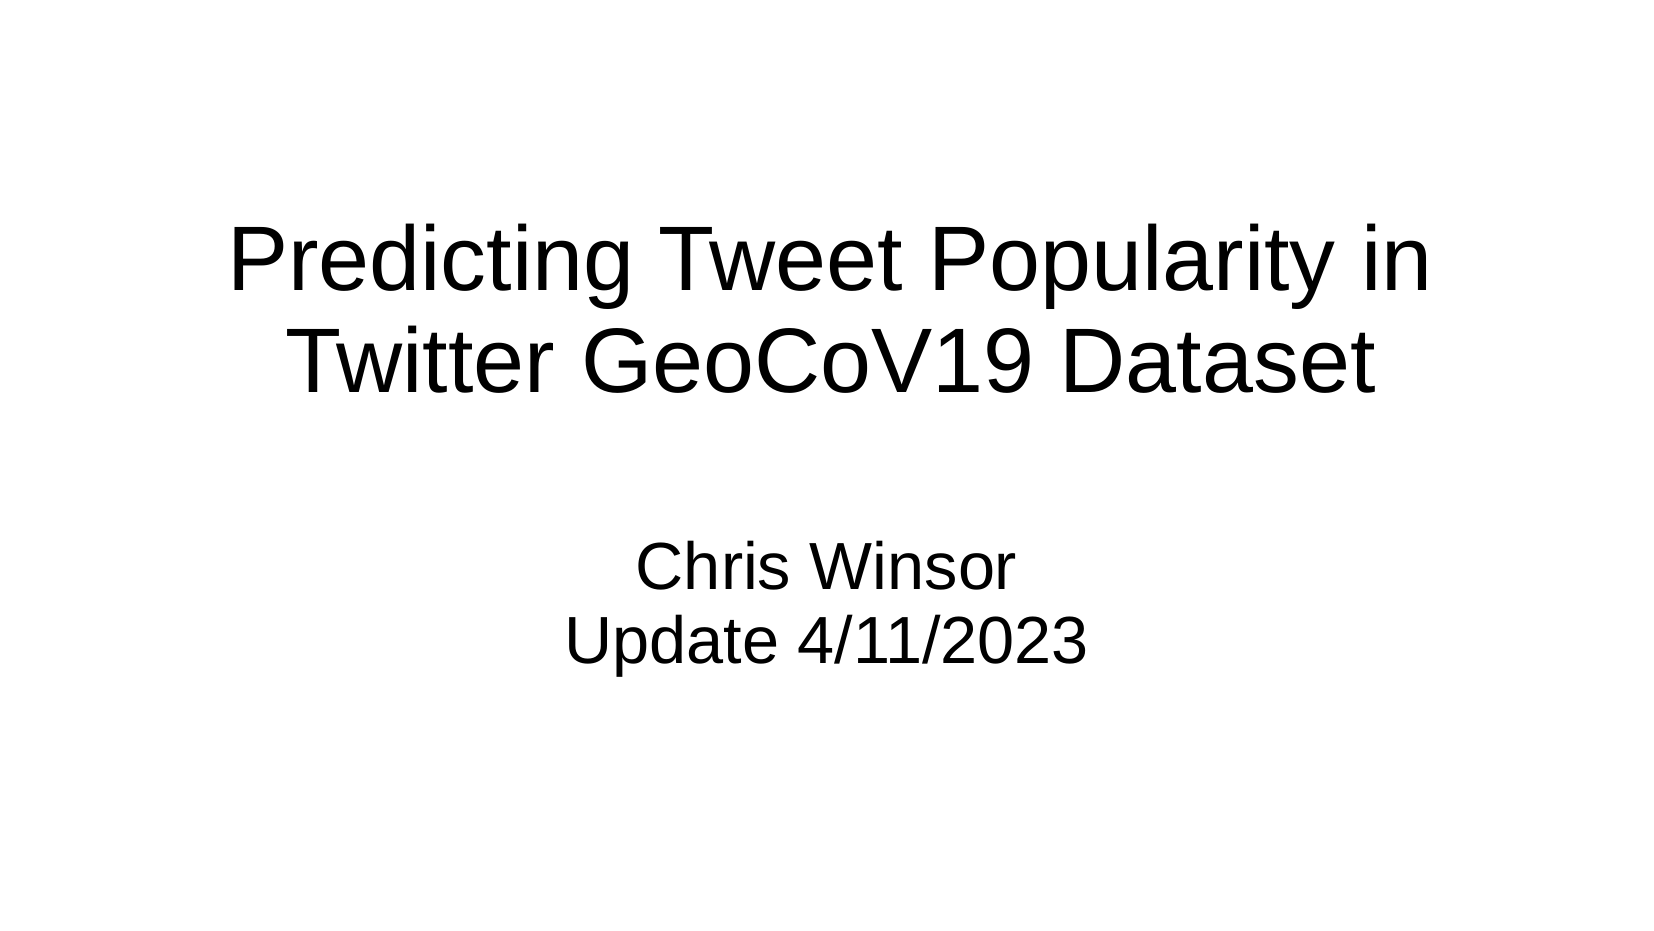

# Predicting Tweet Popularity in Twitter GeoCoV19 Dataset
Chris Winsor
Update 4/11/2023